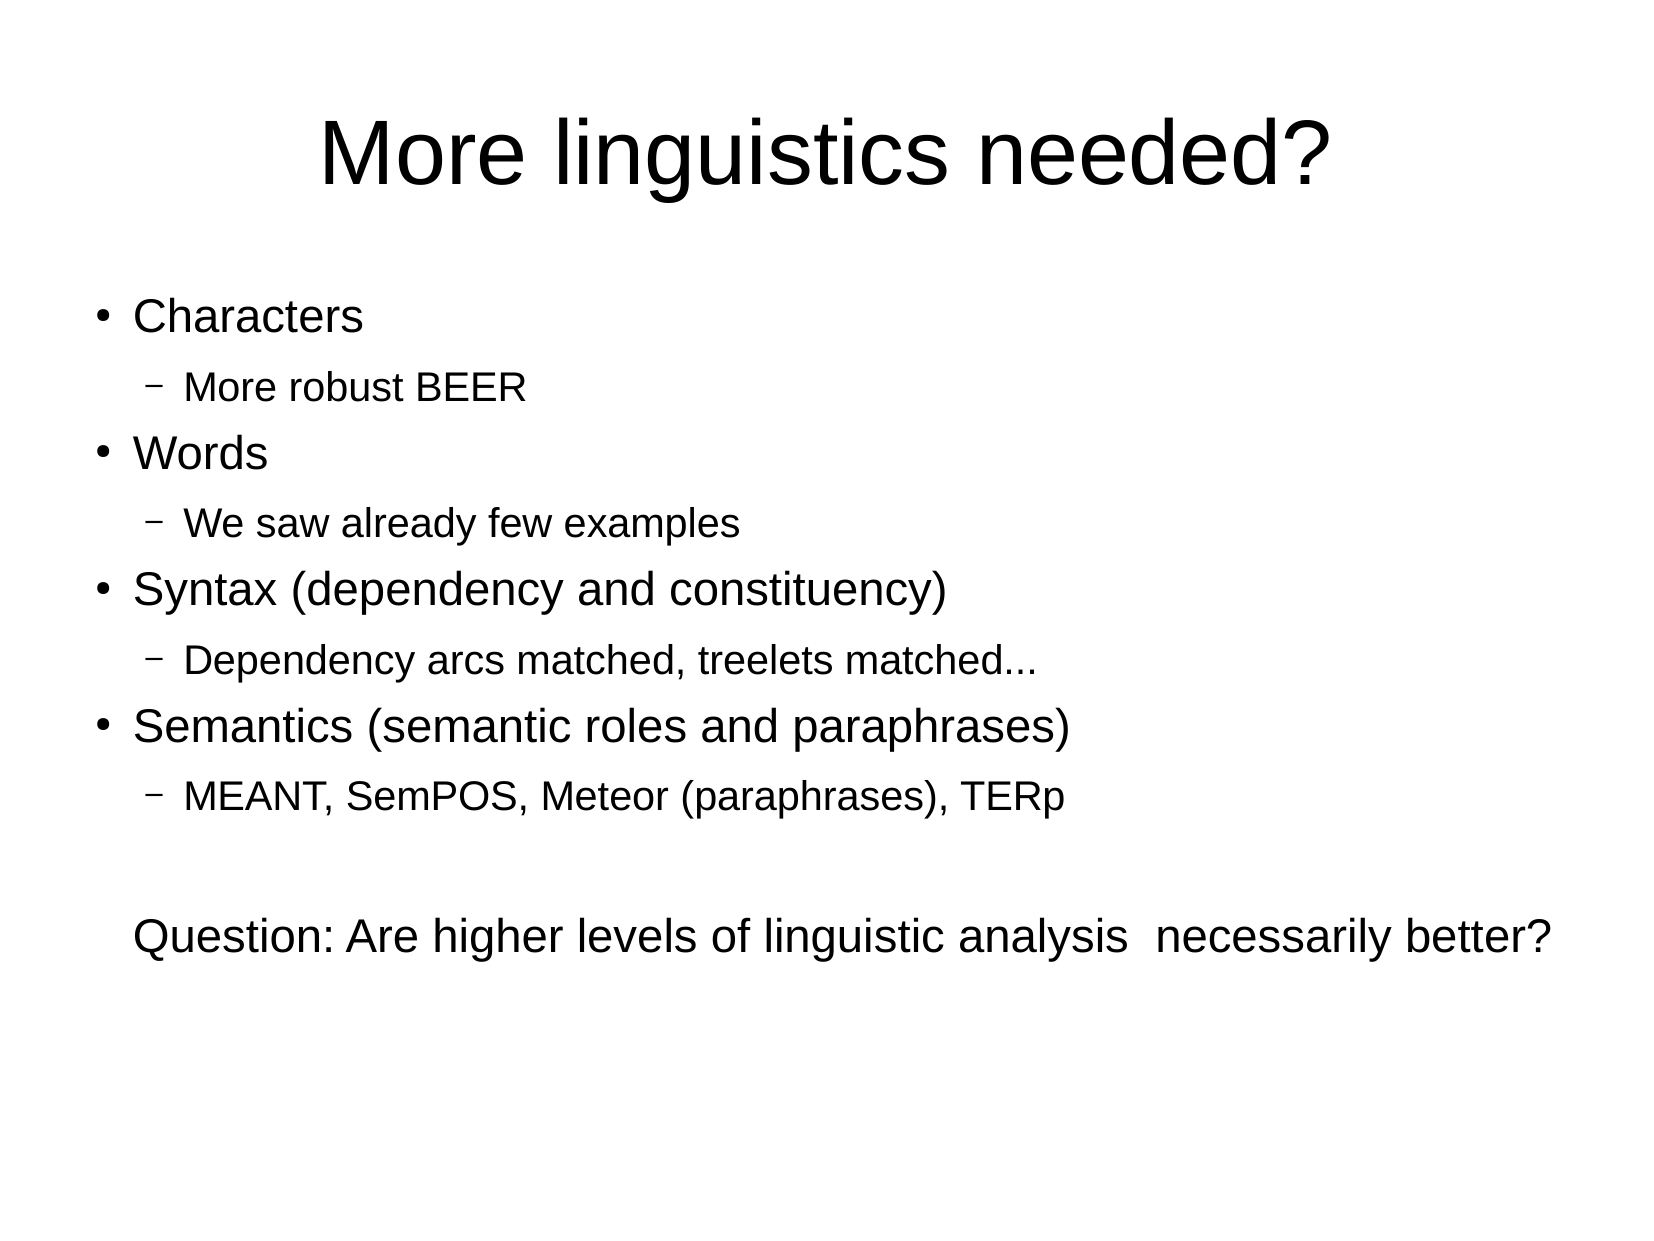

# More linguistics needed?
Characters
More robust BEER
Words
We saw already few examples
Syntax (dependency and constituency)
Dependency arcs matched, treelets matched...
Semantics (semantic roles and paraphrases)
MEANT, SemPOS, Meteor (paraphrases), TERp
Question: Are higher levels of linguistic analysis necessarily better?